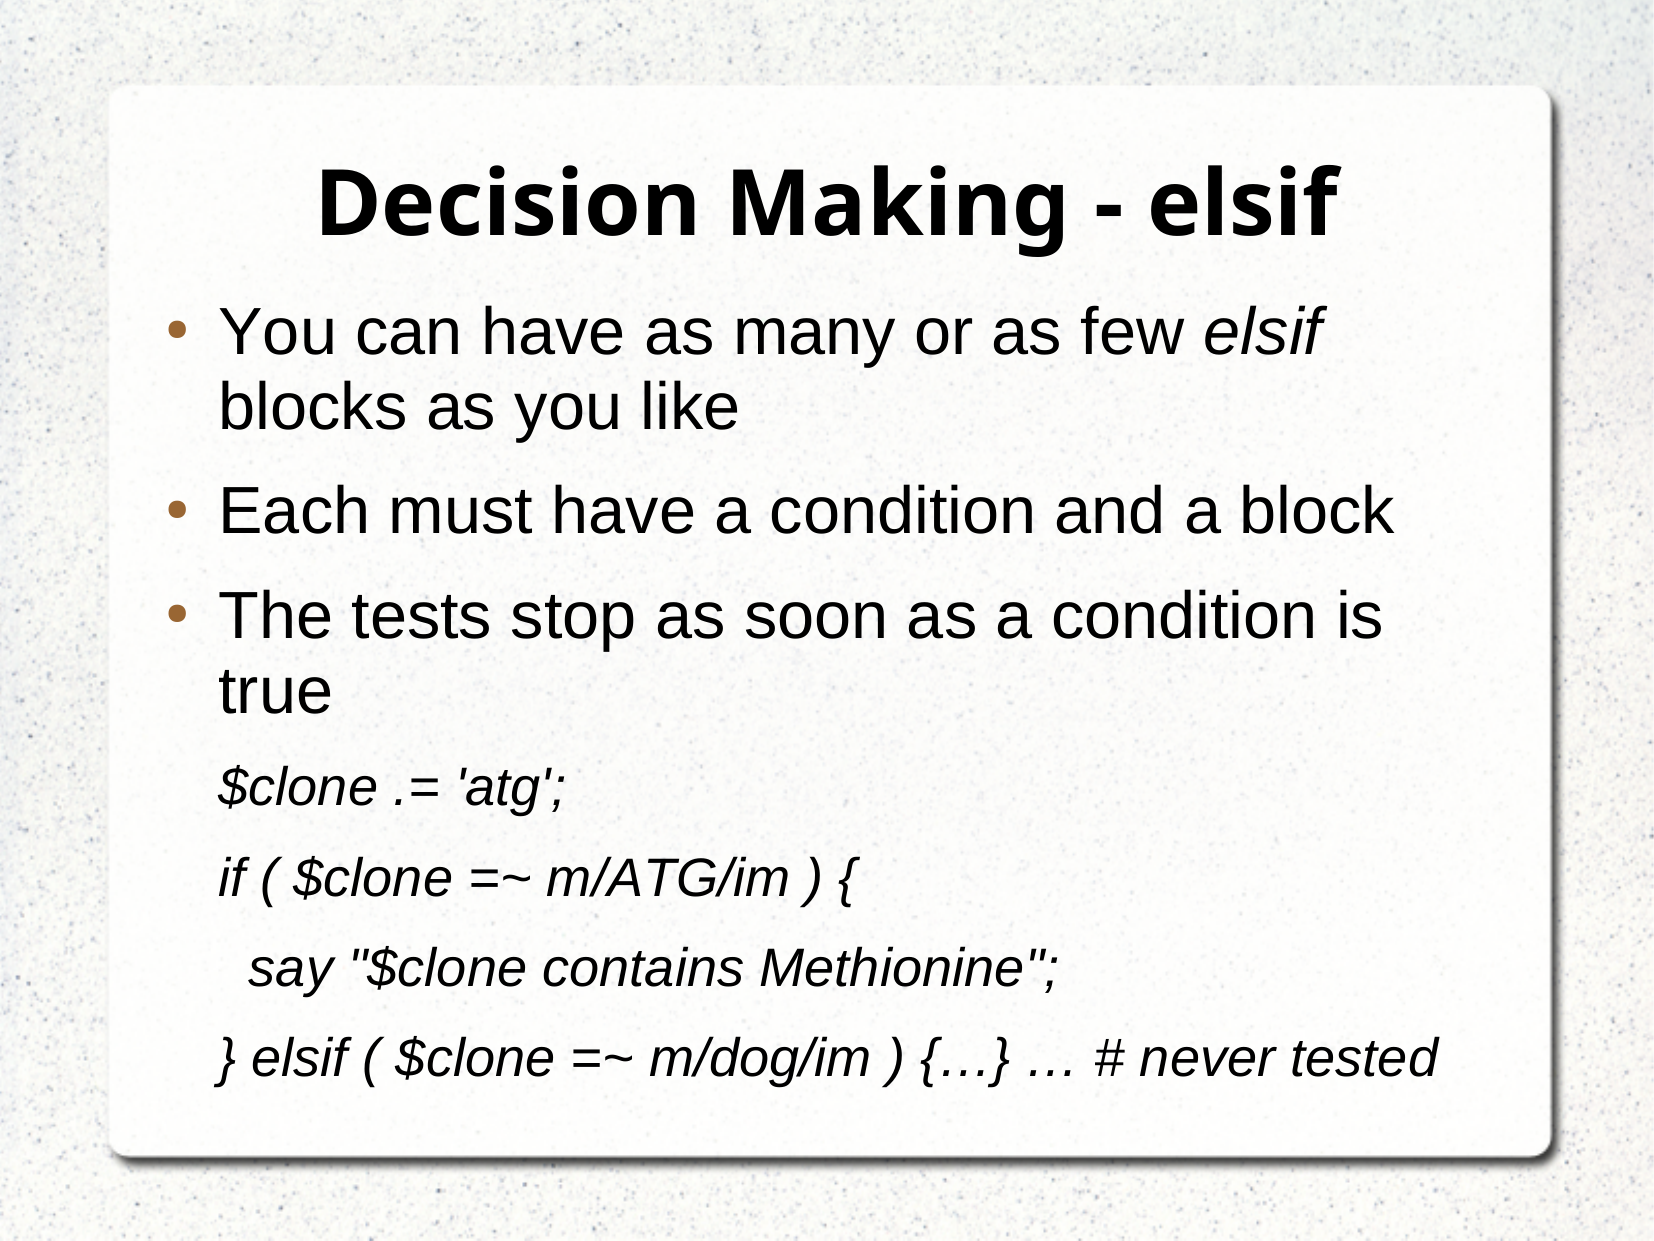

# Decision Making - elsif
You can have as many or as few elsif blocks as you like
Each must have a condition and a block
The tests stop as soon as a condition is true
$clone .= 'atg';
if ( $clone =~ m/ATG/im ) {
 say "$clone contains Methionine";
} elsif ( $clone =~ m/dog/im ) {…} … # never tested